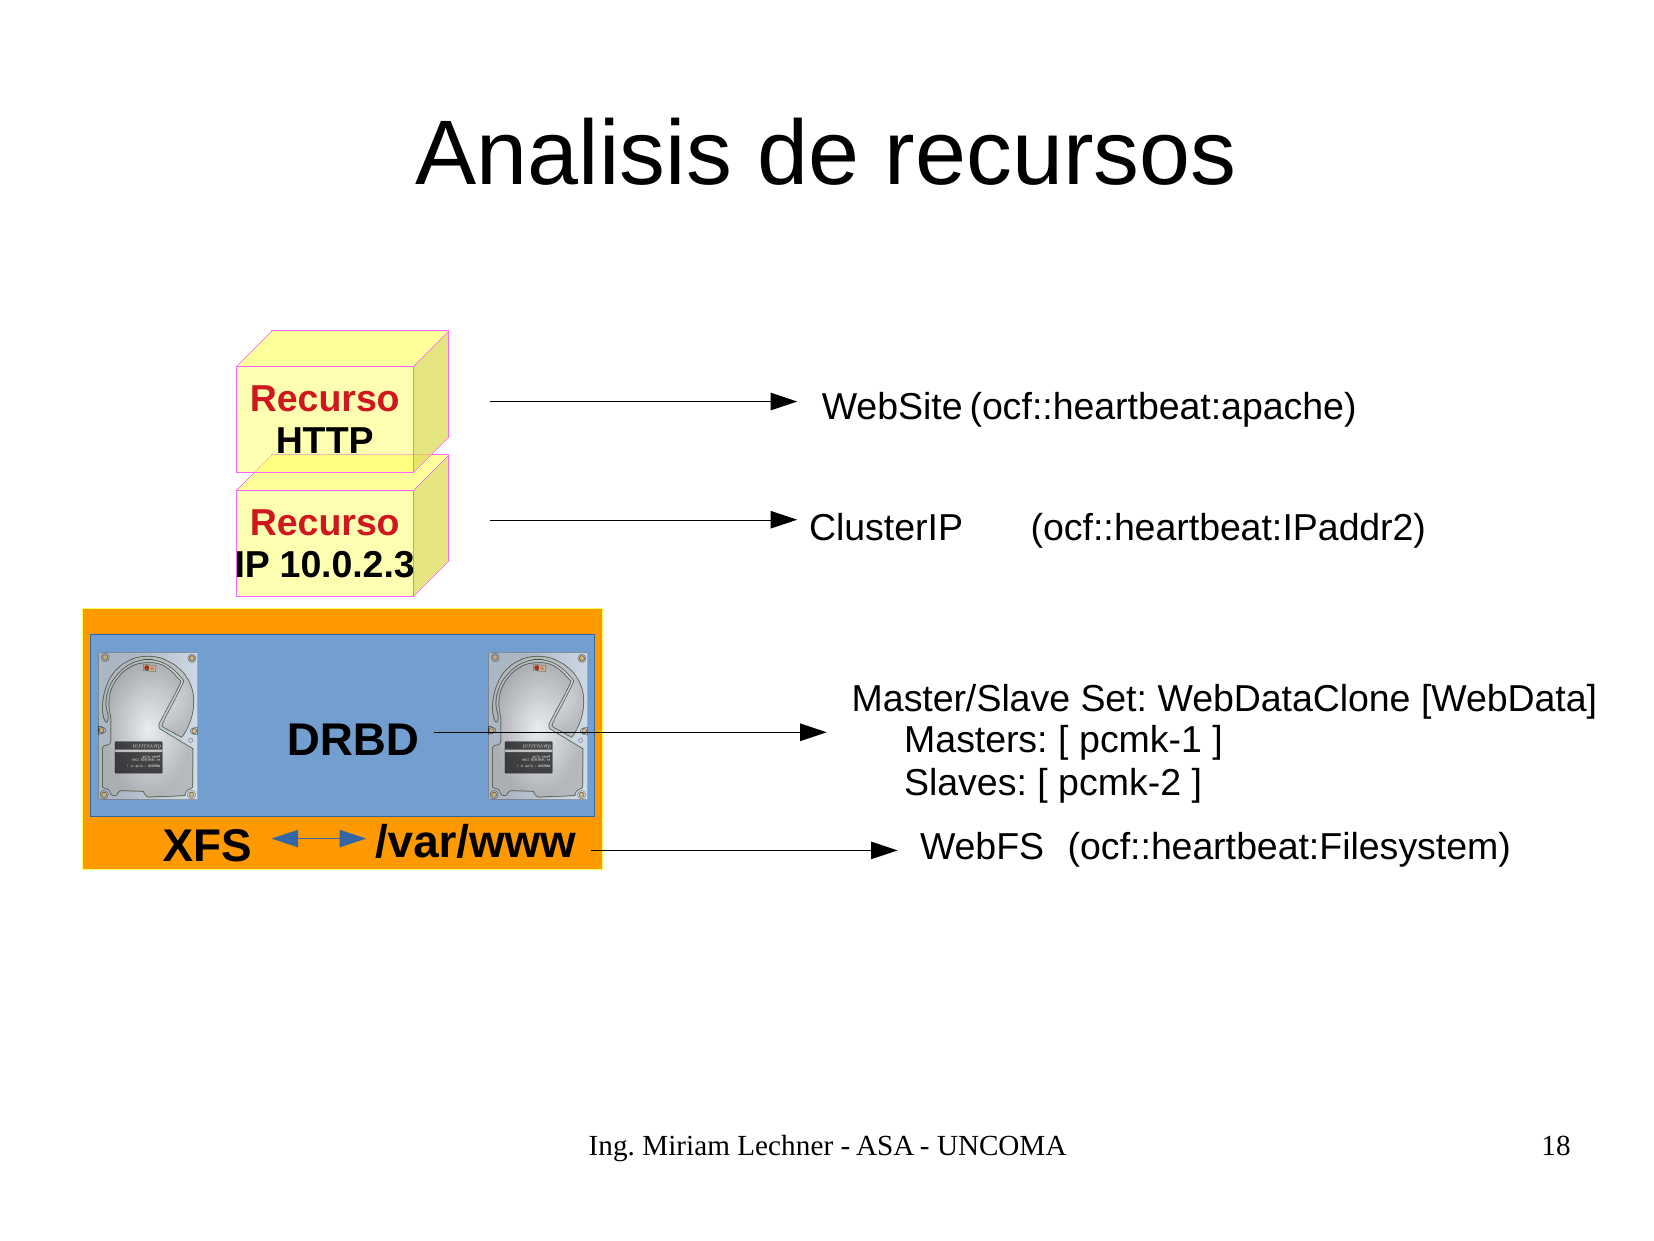

# Analisis de recursos
Recurso
HTTP
WebSite	(ocf::heartbeat:apache)
Recurso
IP 10.0.2.3
ClusterIP	(ocf::heartbeat:IPaddr2)
Master/Slave Set: WebDataClone [WebData]
 Masters: [ pcmk-1 ]
 Slaves: [ pcmk-2 ]
DRBD
/var/www
XFS
WebFS	(ocf::heartbeat:Filesystem)
Ing. Miriam Lechner - ASA - UNCOMA
18